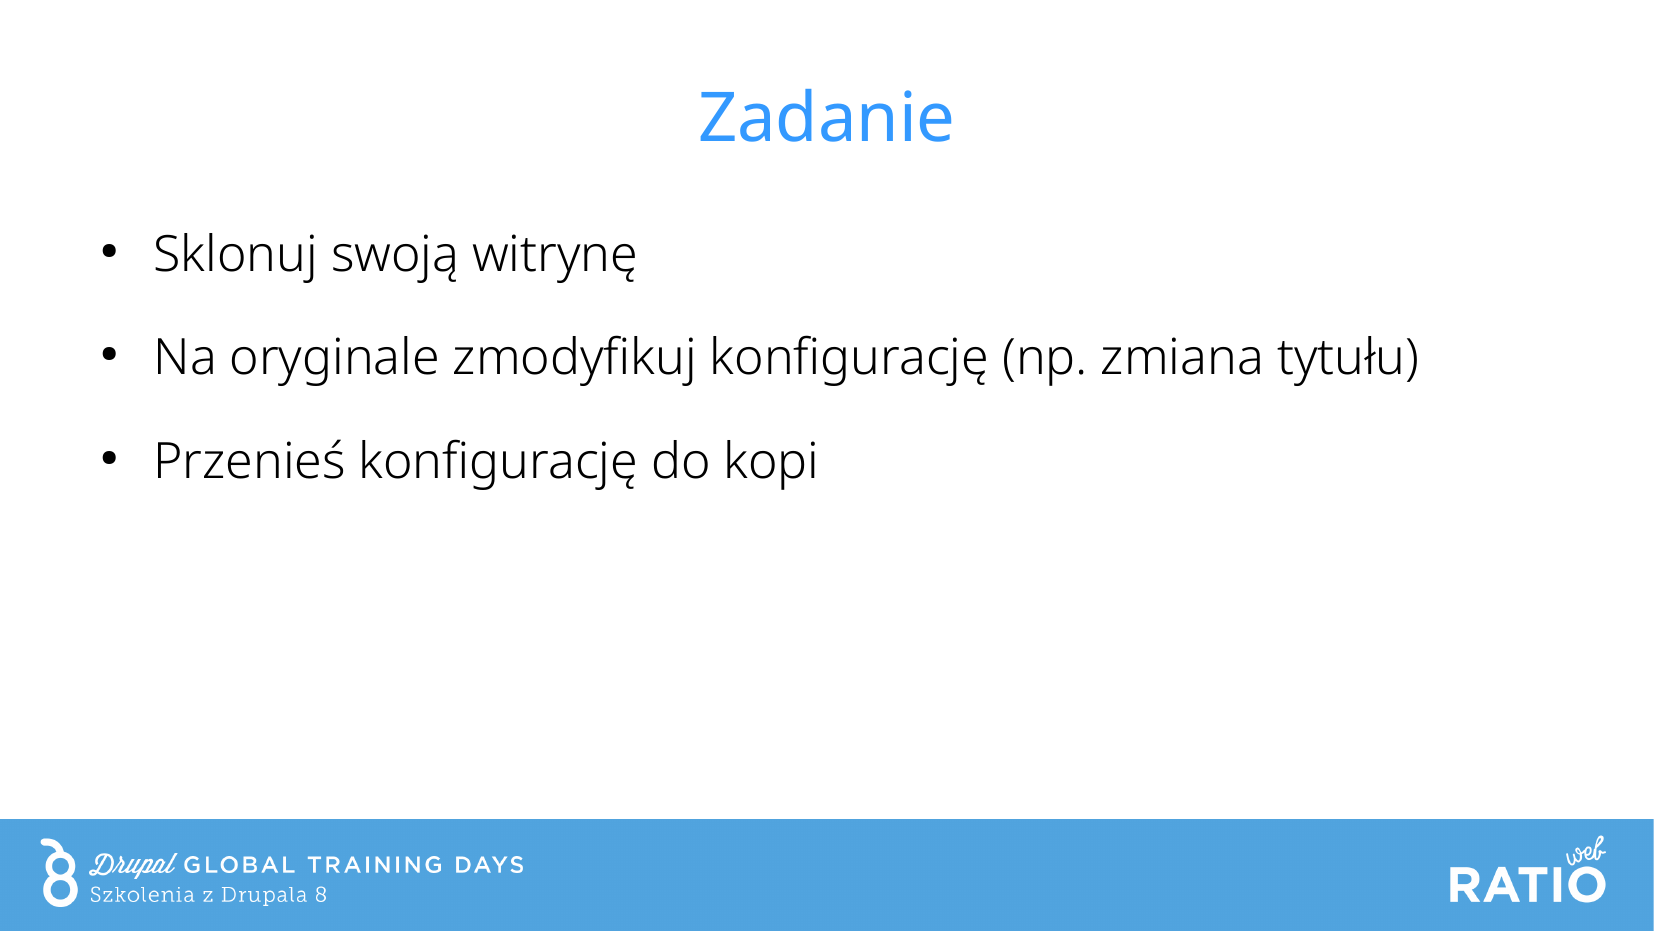

# Zadanie
Sklonuj swoją witrynę
Na oryginale zmodyfikuj konfigurację (np. zmiana tytułu)
Przenieś konfigurację do kopi